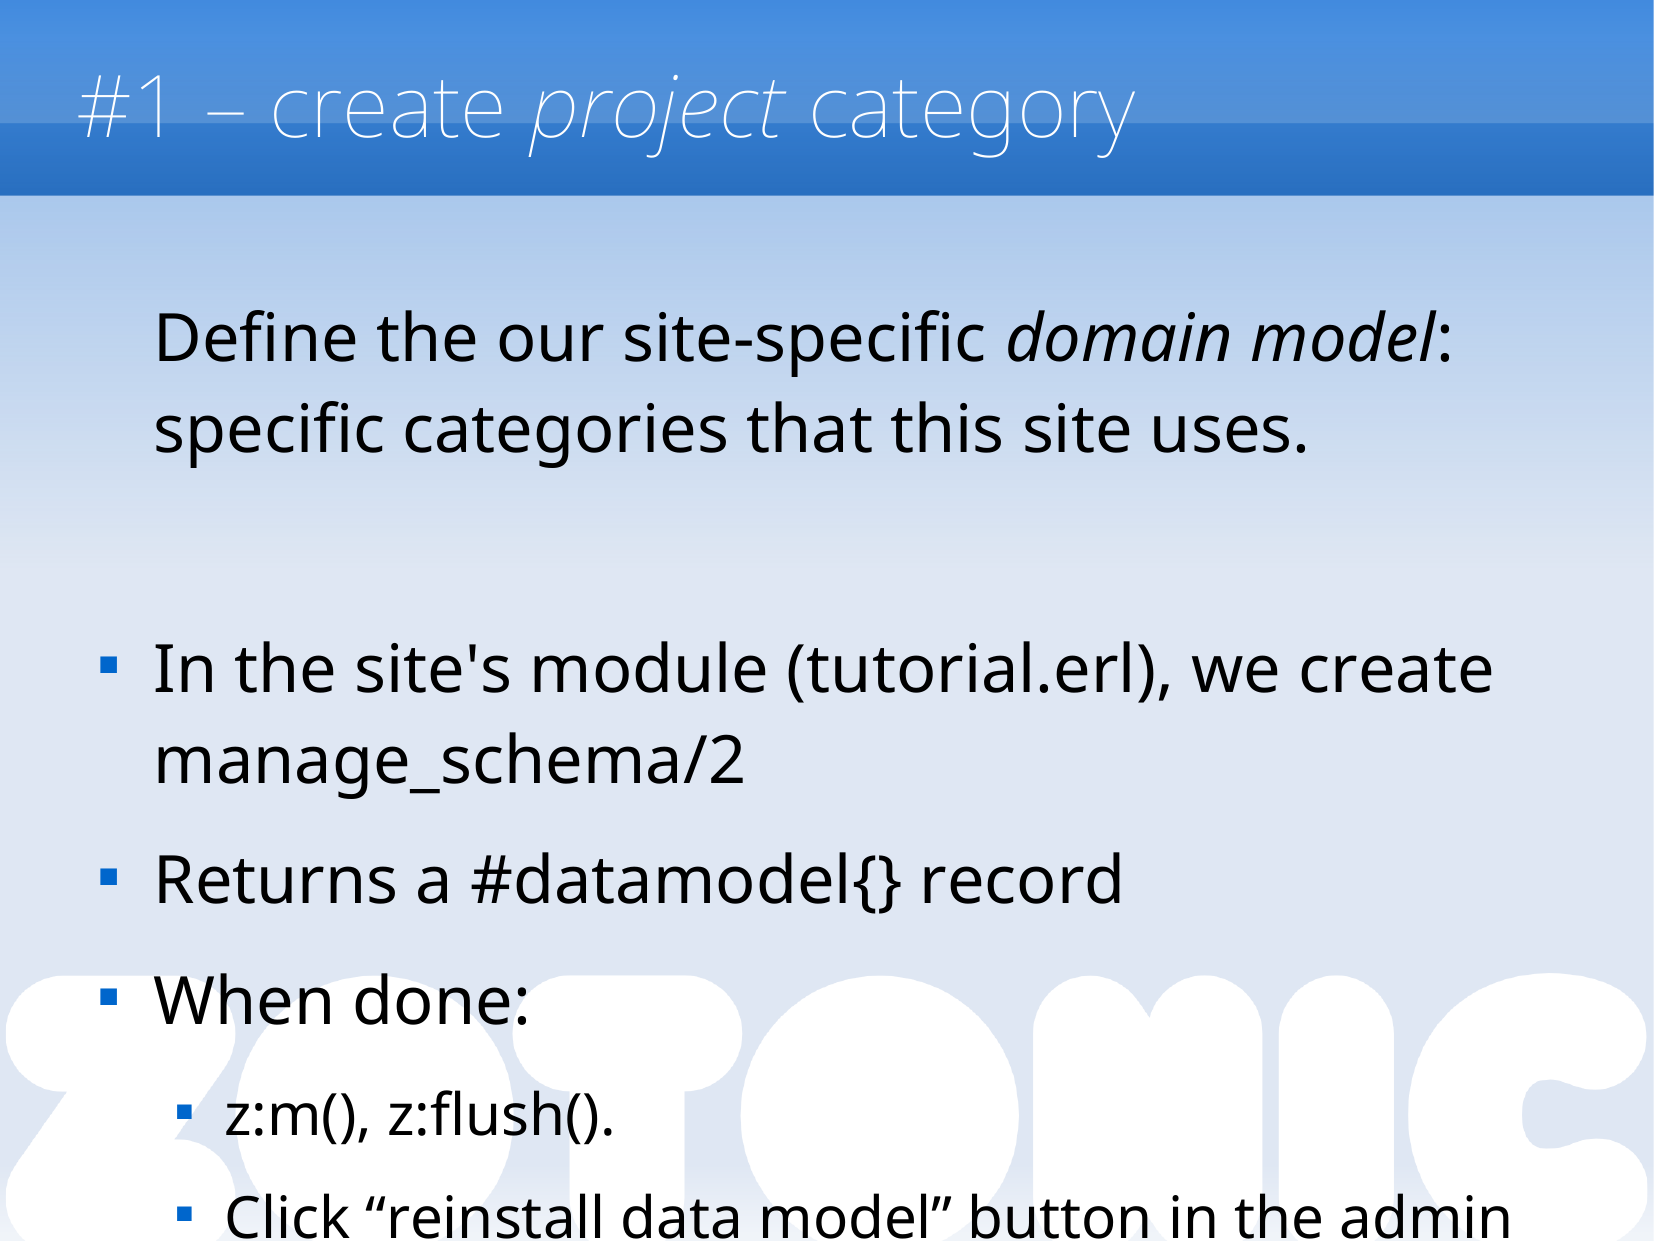

# #1 – create project category
Define the our site-specific domain model: specific categories that this site uses.
In the site's module (tutorial.erl), we create manage_schema/2
Returns a #datamodel{} record
When done:
z:m(), z:flush().
Click “reinstall data model” button in the admin